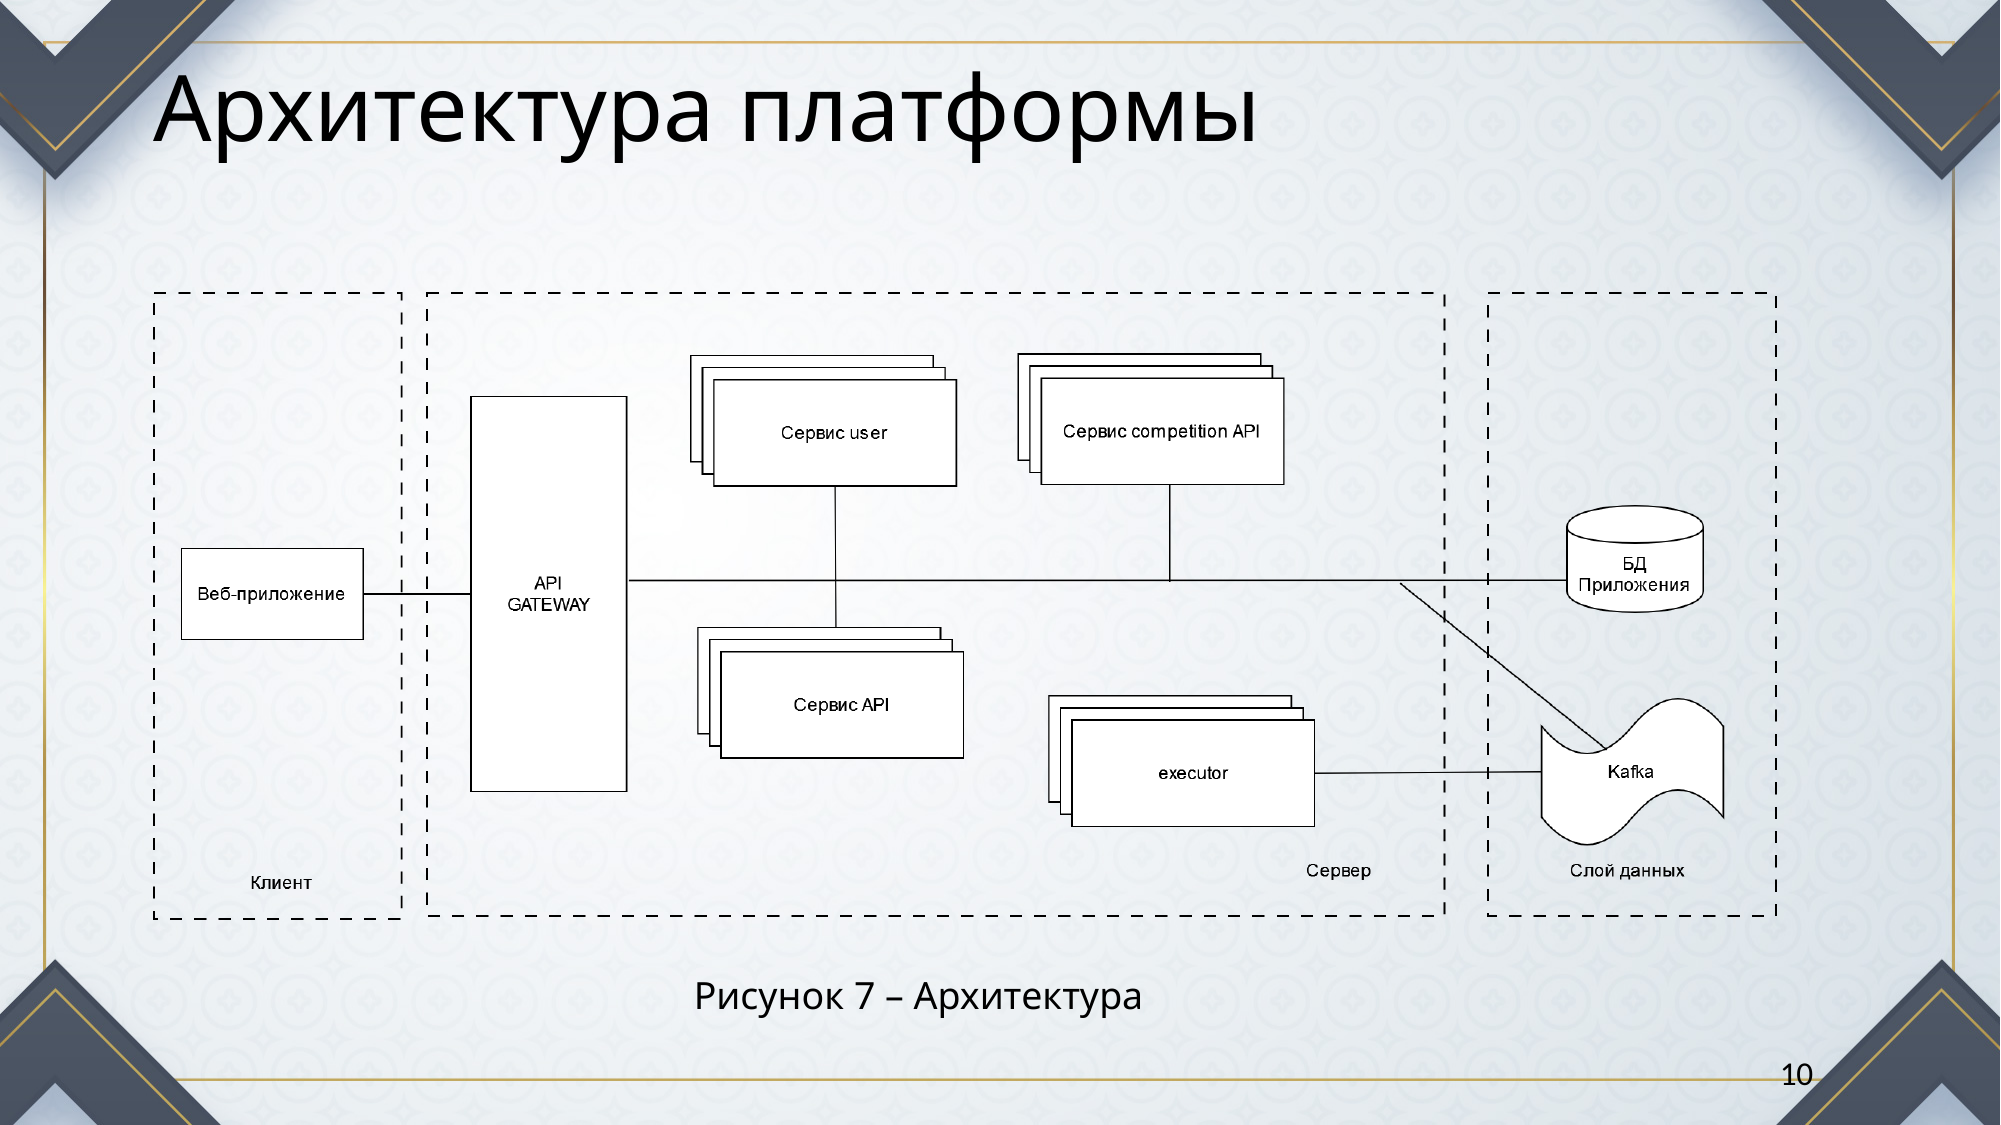

# Архитектура платформы
Рисунок 7 – Архитектура